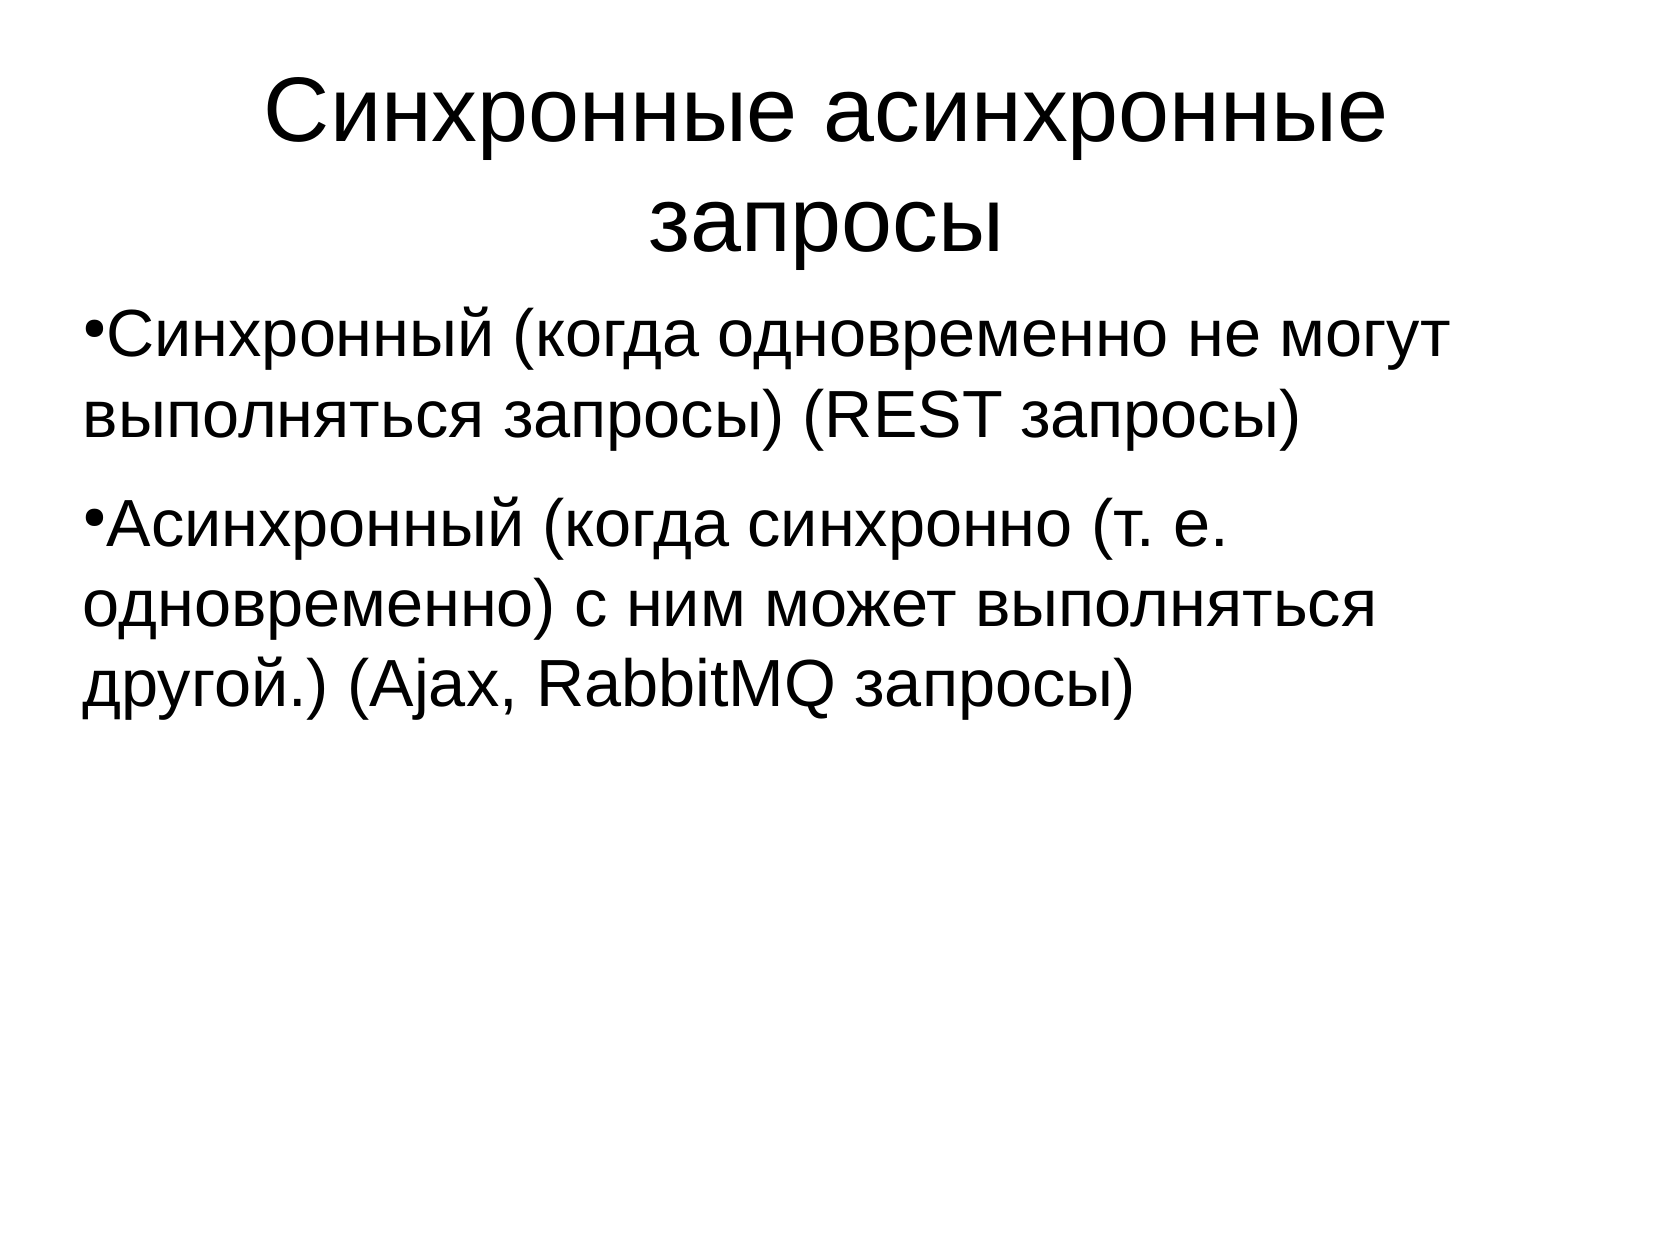

# Синхронные асинхронные запросы
Синхронный (когда одновременно не могут выполняться запросы) (REST запросы)
Асинхронный (когда синхронно (т. е. одновременно) с ним может выполняться другой.) (Ajax, RabbitMQ запросы)